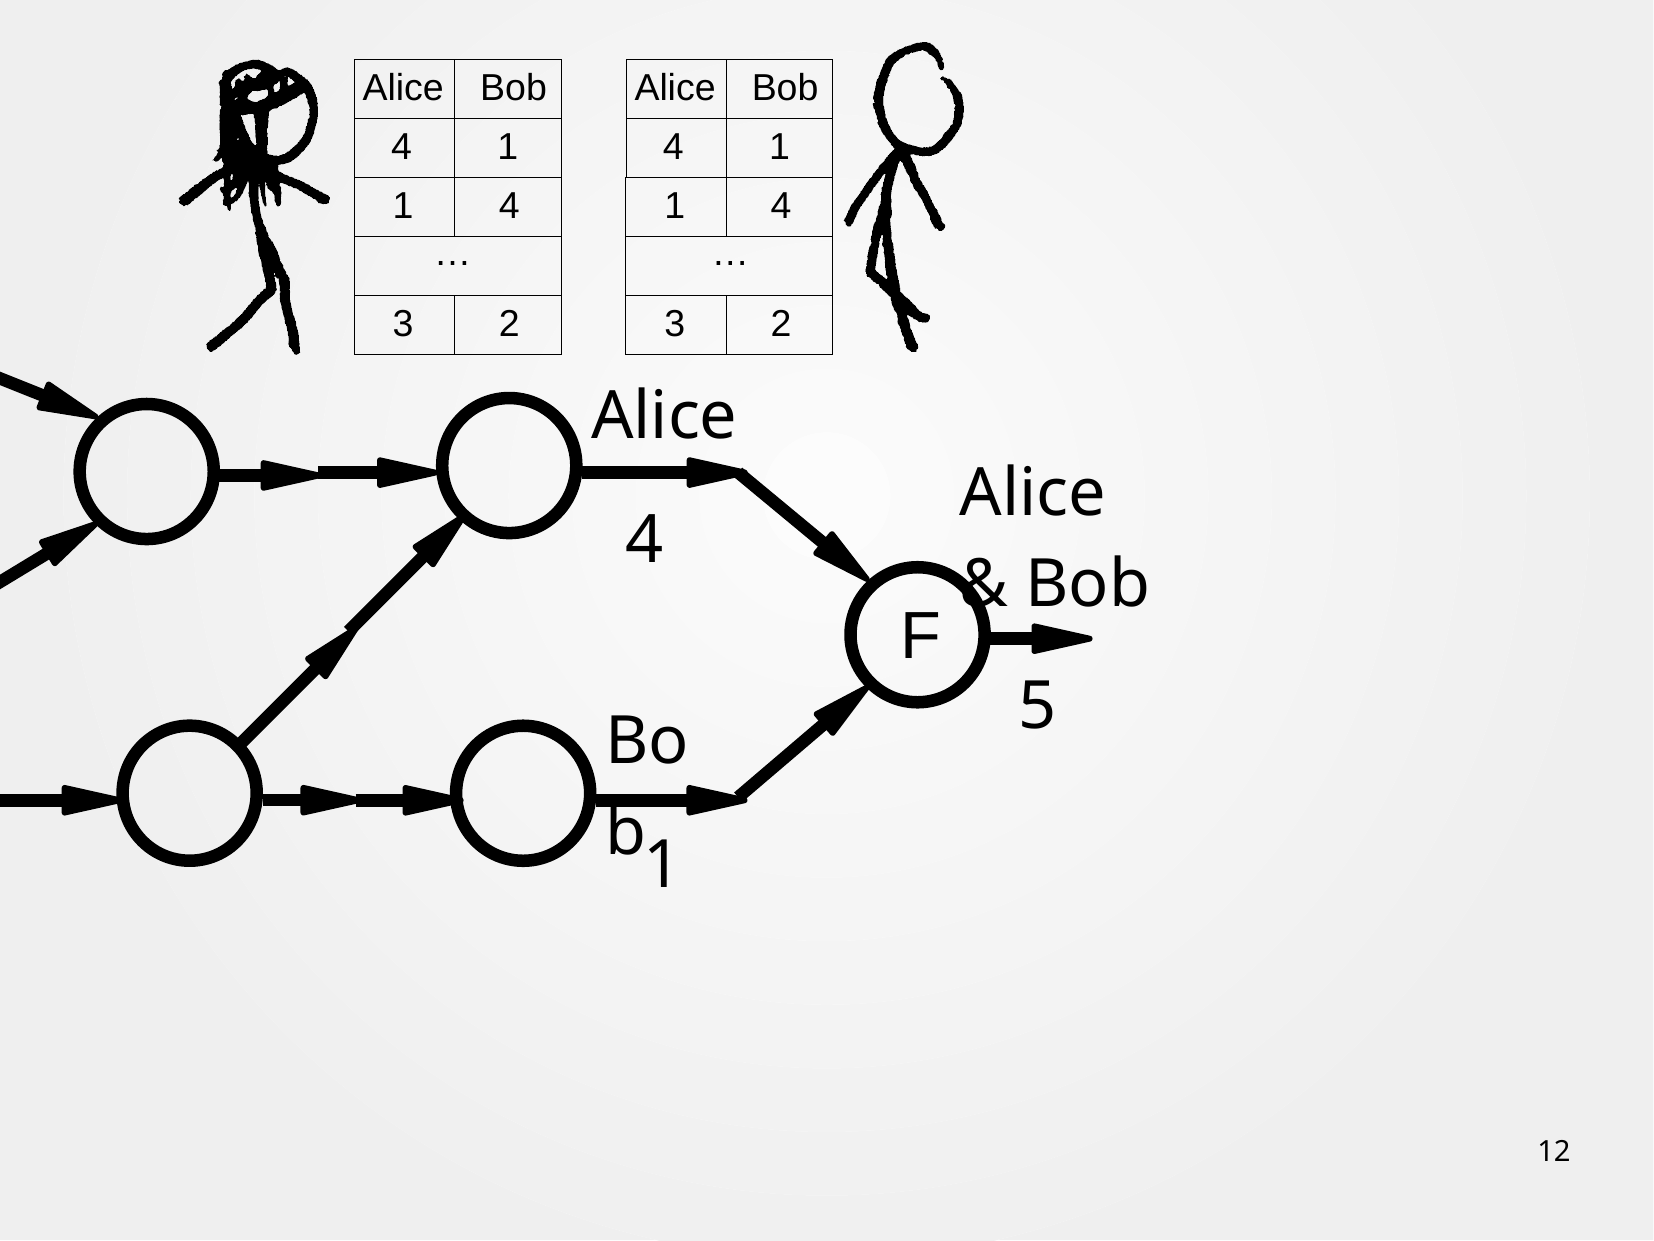

| | |
| --- | --- |
| | |
Alice
Bob
Alice
Bob
4
1
4
1
| | |
| --- | --- |
| | |
1
4
1
4
…
…
3
2
3
2
Alice
Alice
& Bob
4
F
5
Bob
1
12